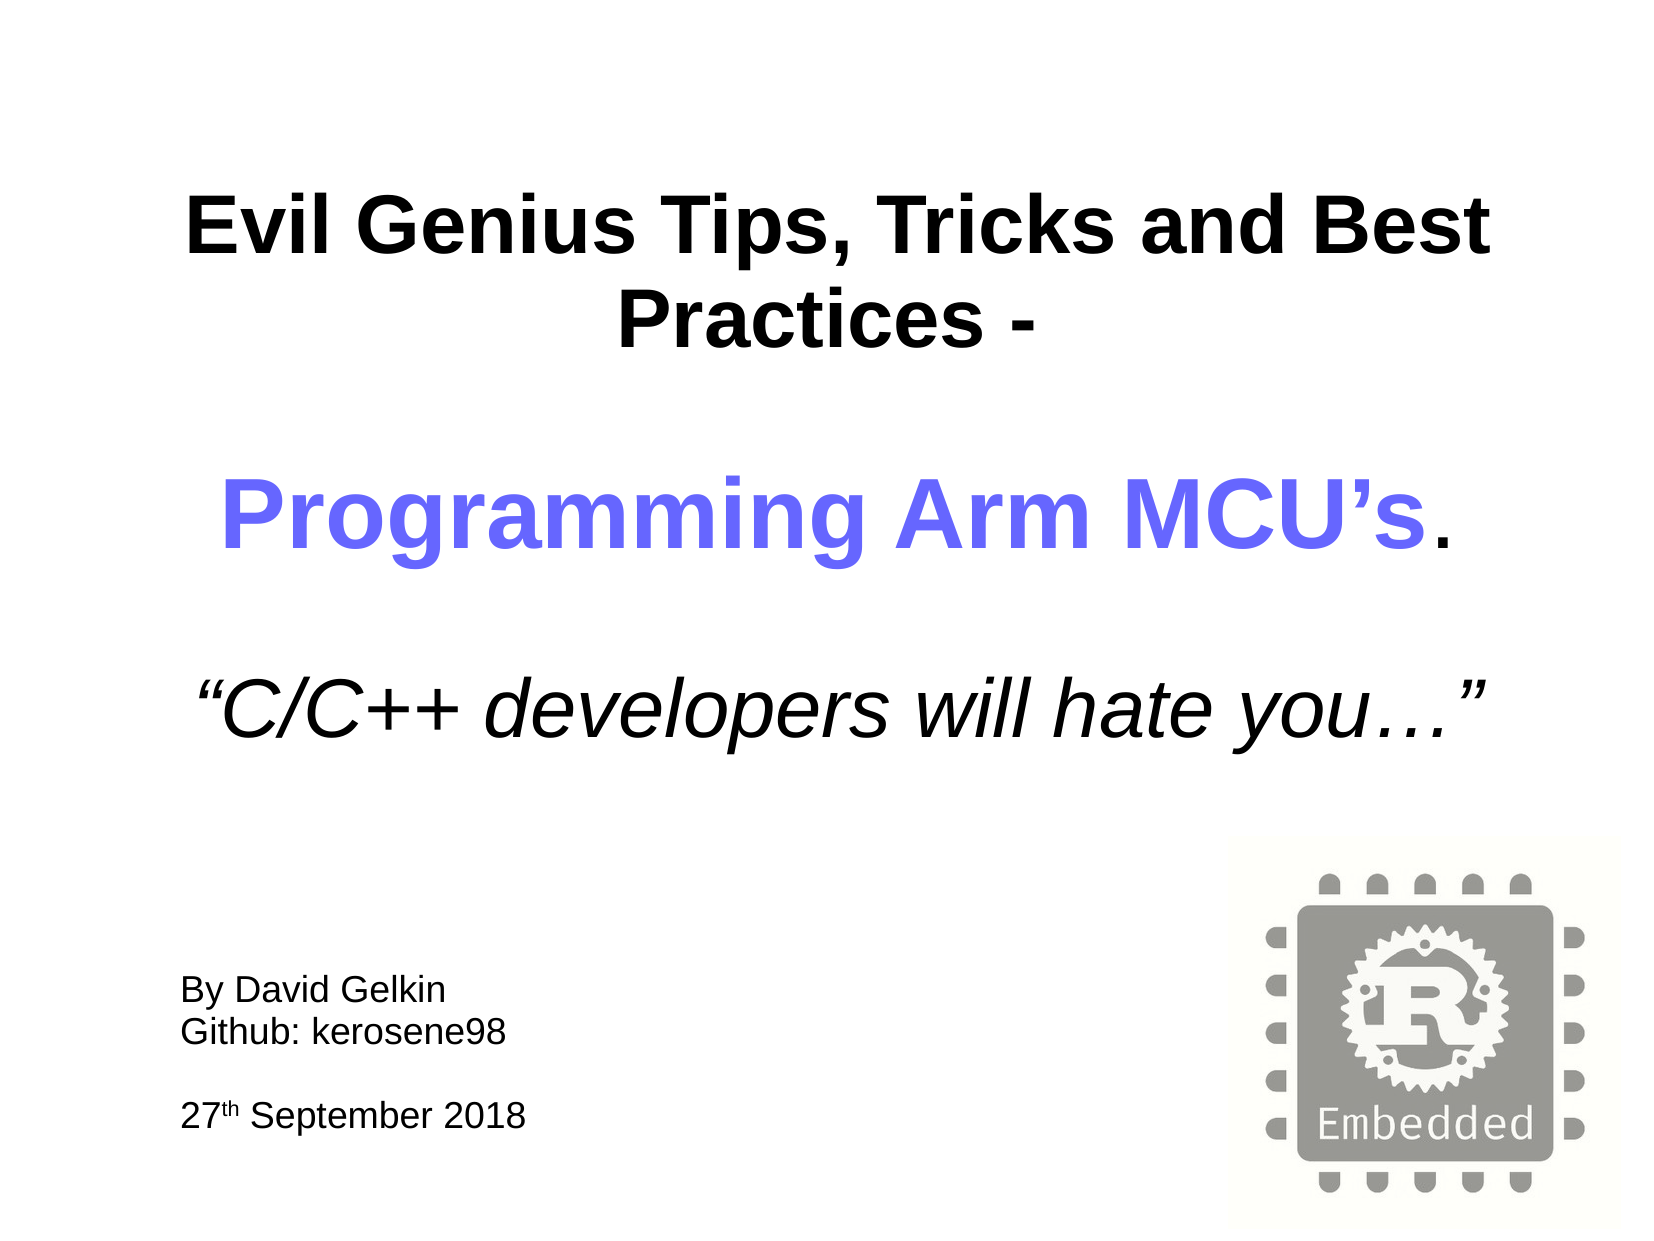

# Evil Genius Tips, Tricks and Best Practices -
Programming Arm MCU’s.
“C/C++ developers will hate you…”
By David Gelkin
Github: kerosene98
27th September 2018